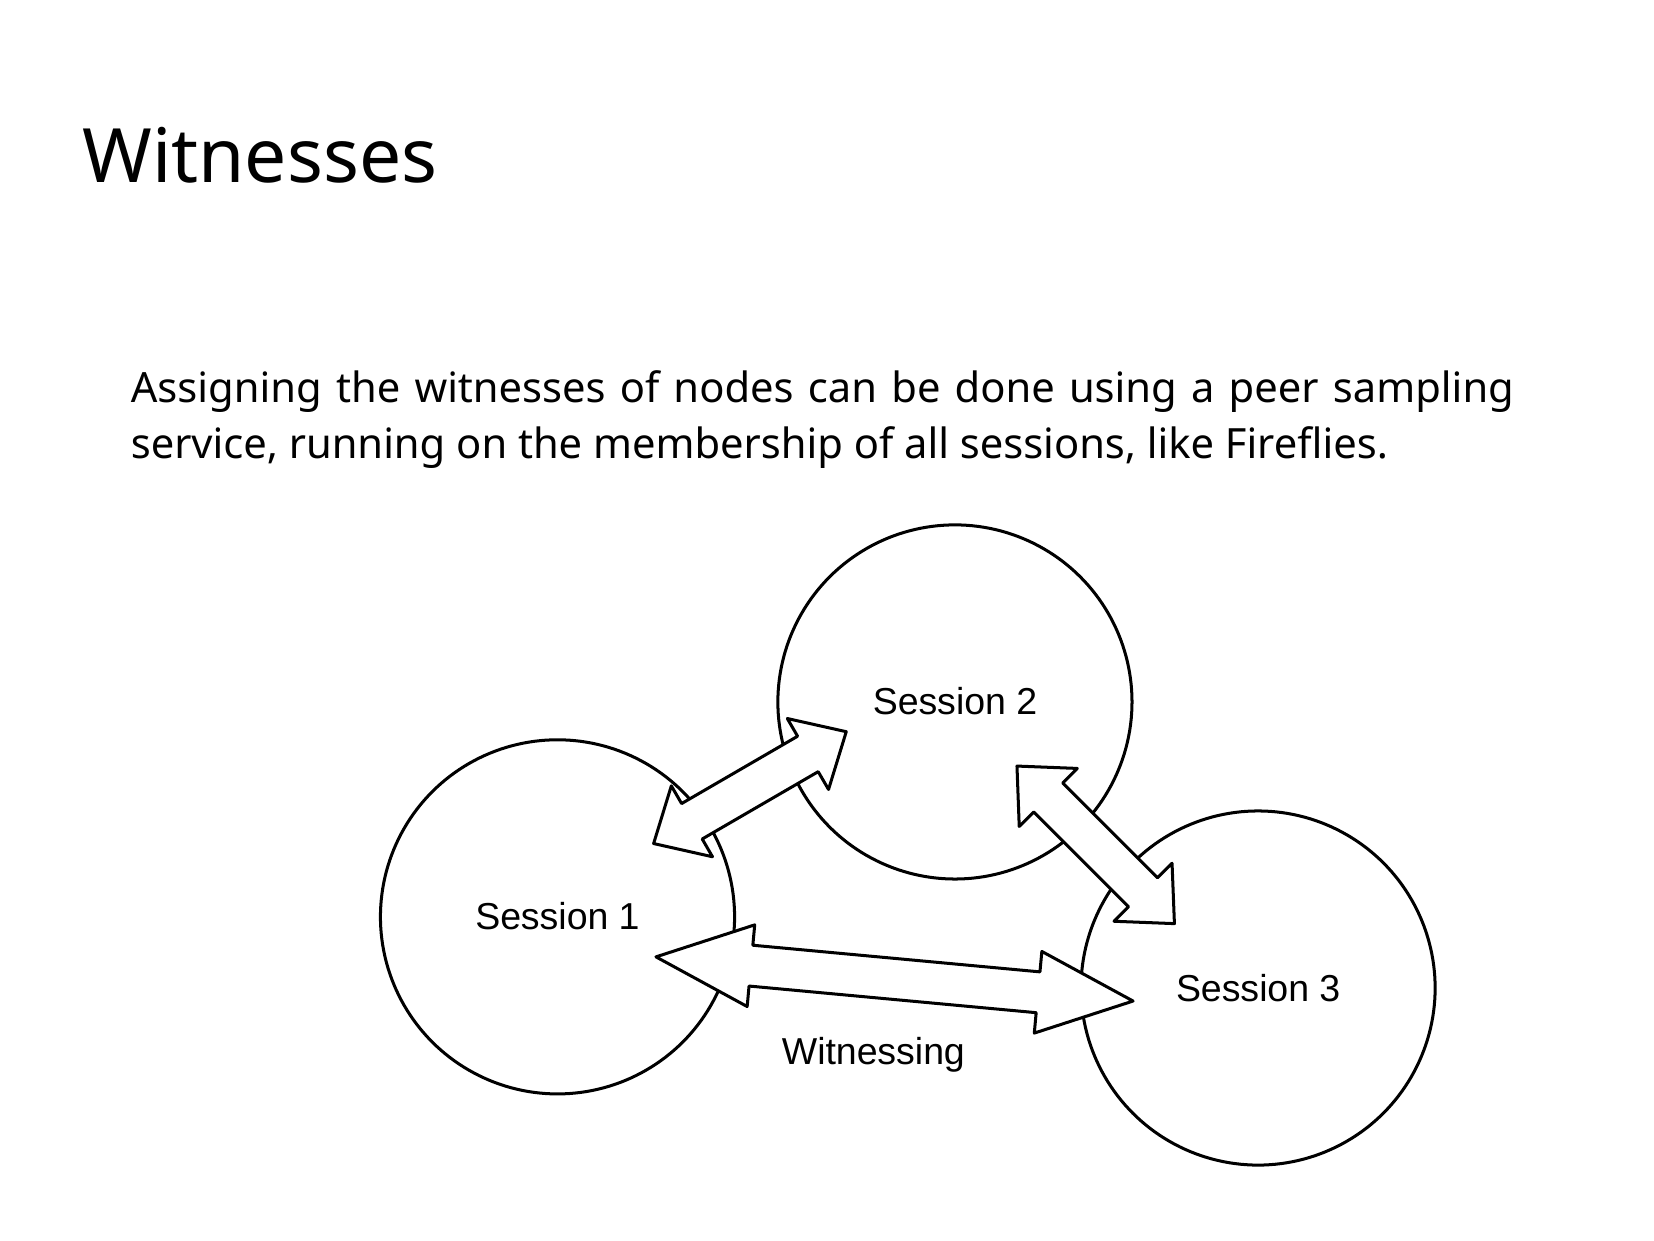

# Witnesses
Assigning the witnesses of nodes can be done using a peer sampling service, running on the membership of all sessions, like Fireflies.
Session 2
Session 1
Session 3
Witnessing